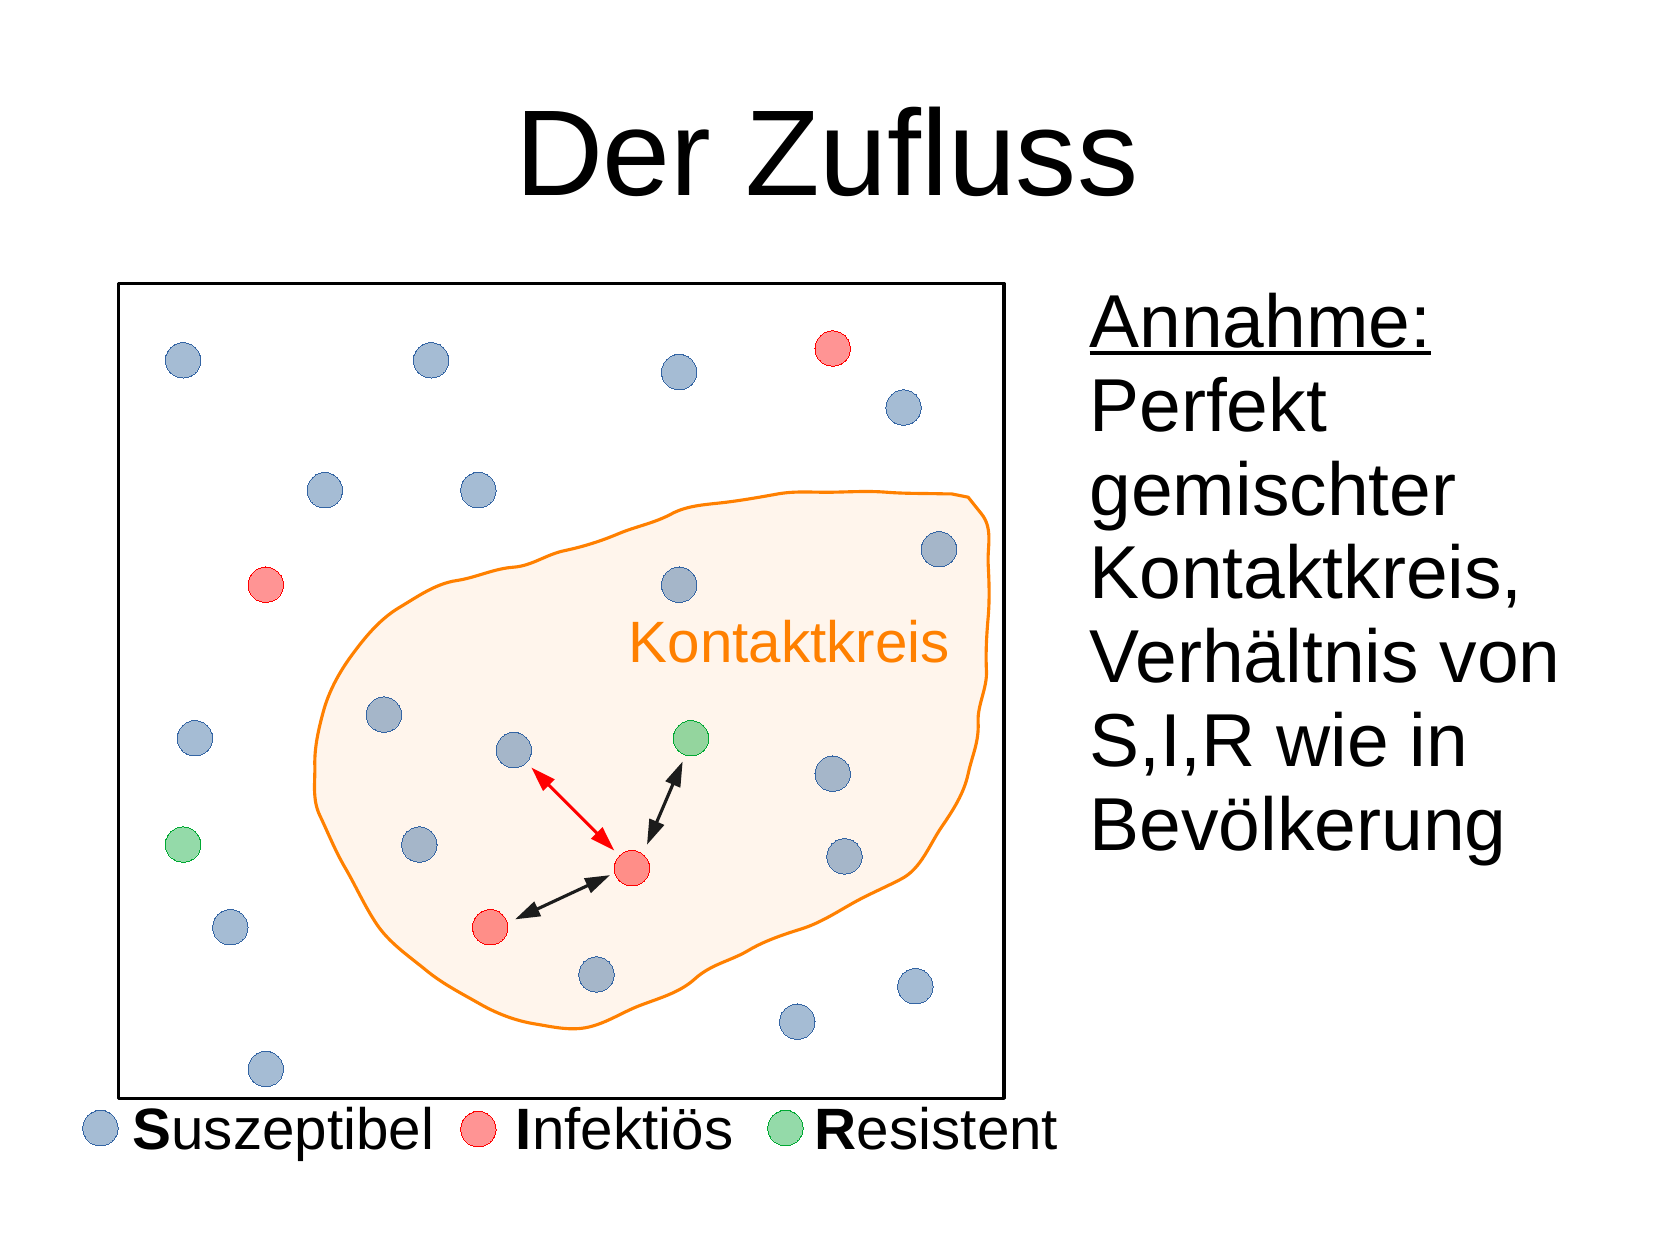

# Der Zufluss
Annahme:
Perfekt gemischter Kontaktkreis,
Verhältnis von S,I,R wie in Bevölkerung
Kontaktkreis
Suszeptibel Infektiös Resistent